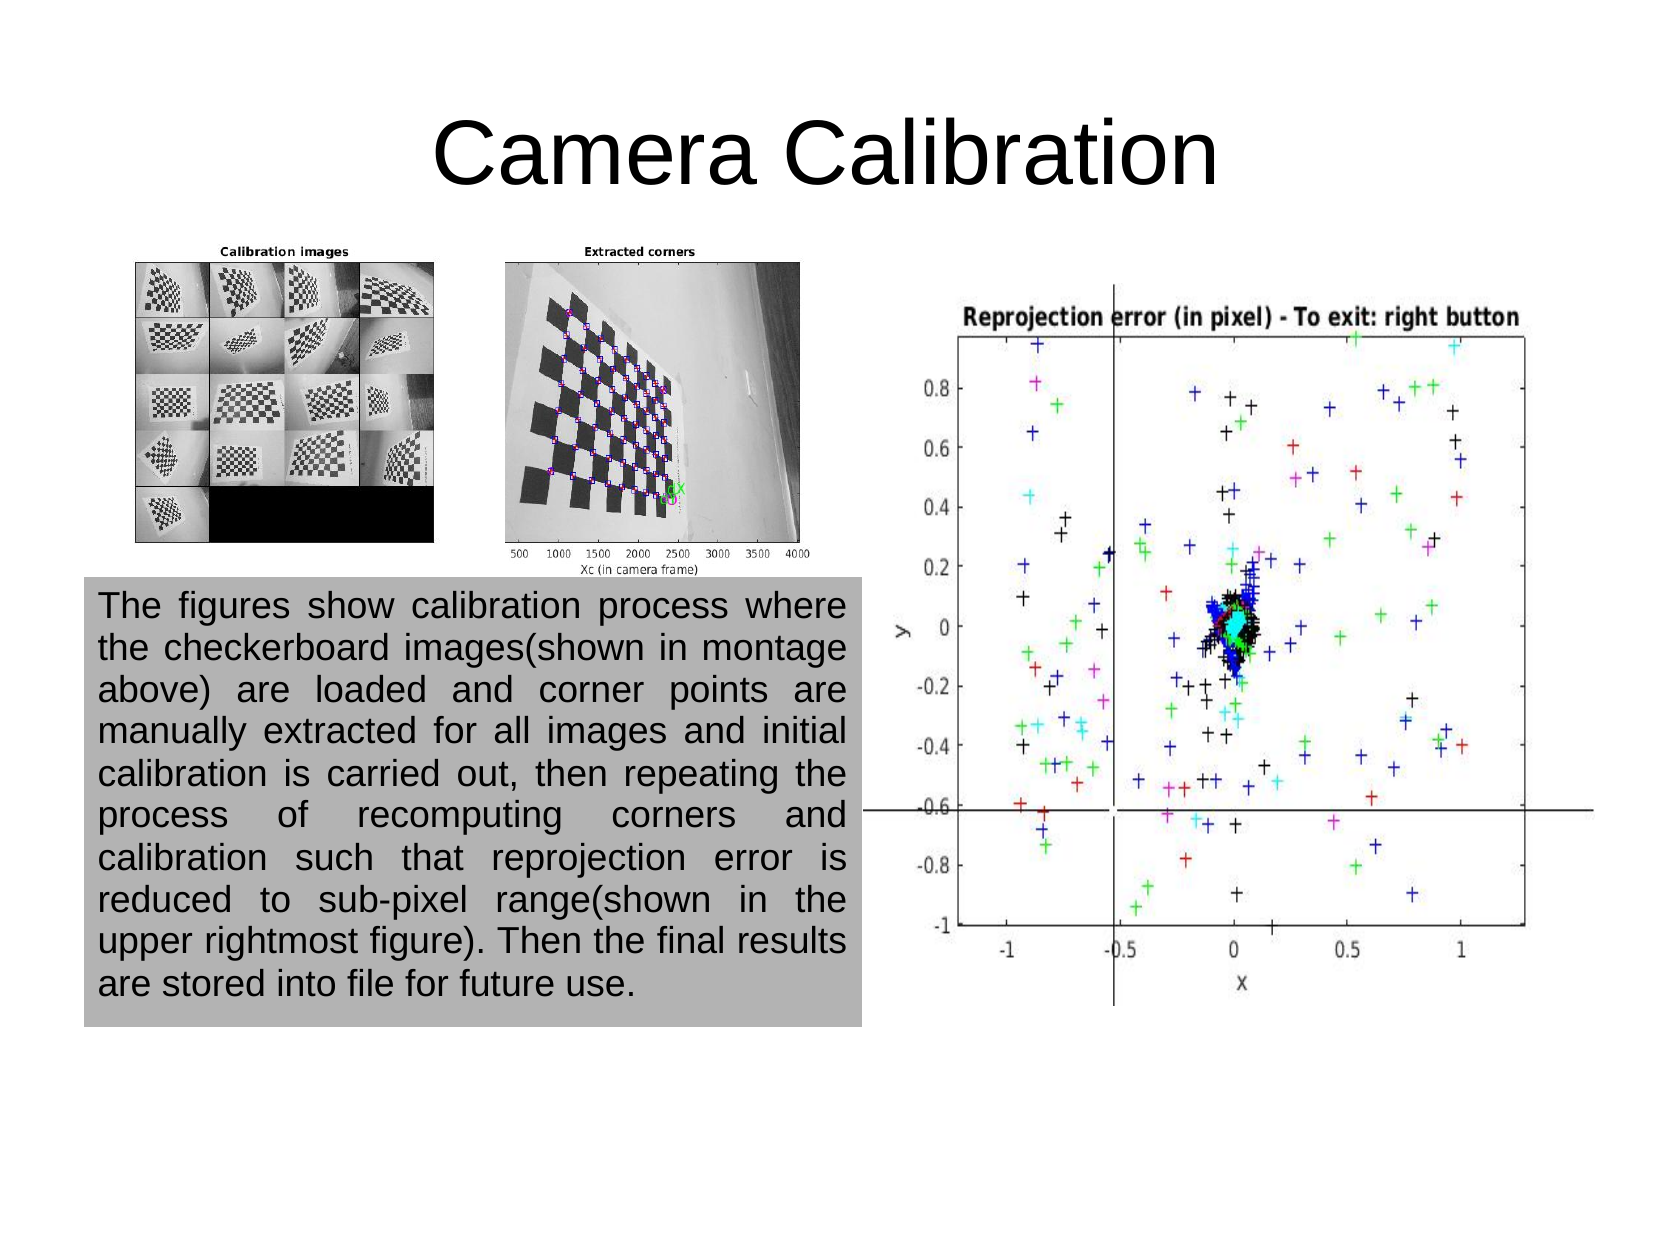

# Camera Calibration
| The figures show calibration process where the checkerboard images(shown in montage above) are loaded and corner points are manually extracted for all images and initial calibration is carried out, then repeating the process of recomputing corners and calibration such that reprojection error is reduced to sub-pixel range(shown in the upper rightmost figure). Then the final results are stored into file for future use. |
| --- |